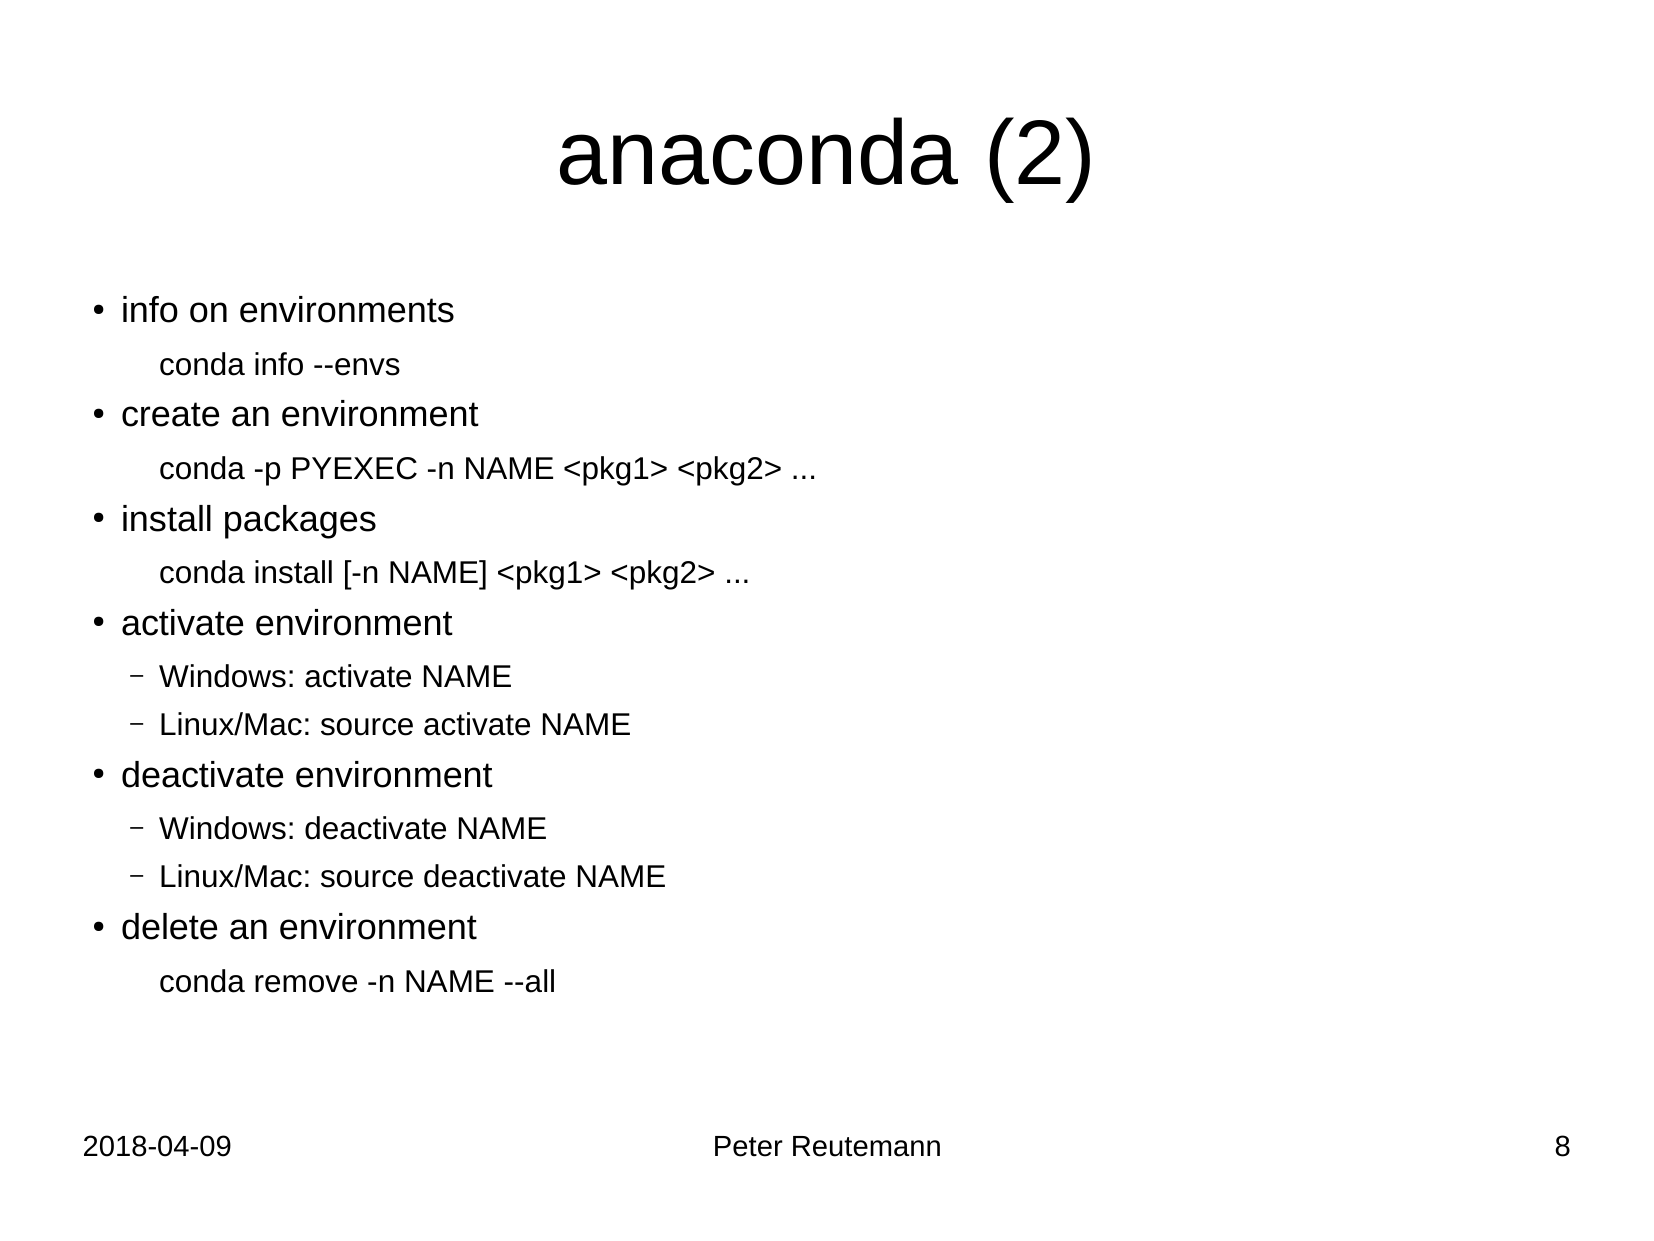

# anaconda (2)
info on environments
conda info --envs
create an environment
conda -p PYEXEC -n NAME <pkg1> <pkg2> ...
install packages
conda install [-n NAME] <pkg1> <pkg2> ...
activate environment
Windows: activate NAME
Linux/Mac: source activate NAME
deactivate environment
Windows: deactivate NAME
Linux/Mac: source deactivate NAME
delete an environment
conda remove -n NAME --all
2018-04-09
Peter Reutemann
8